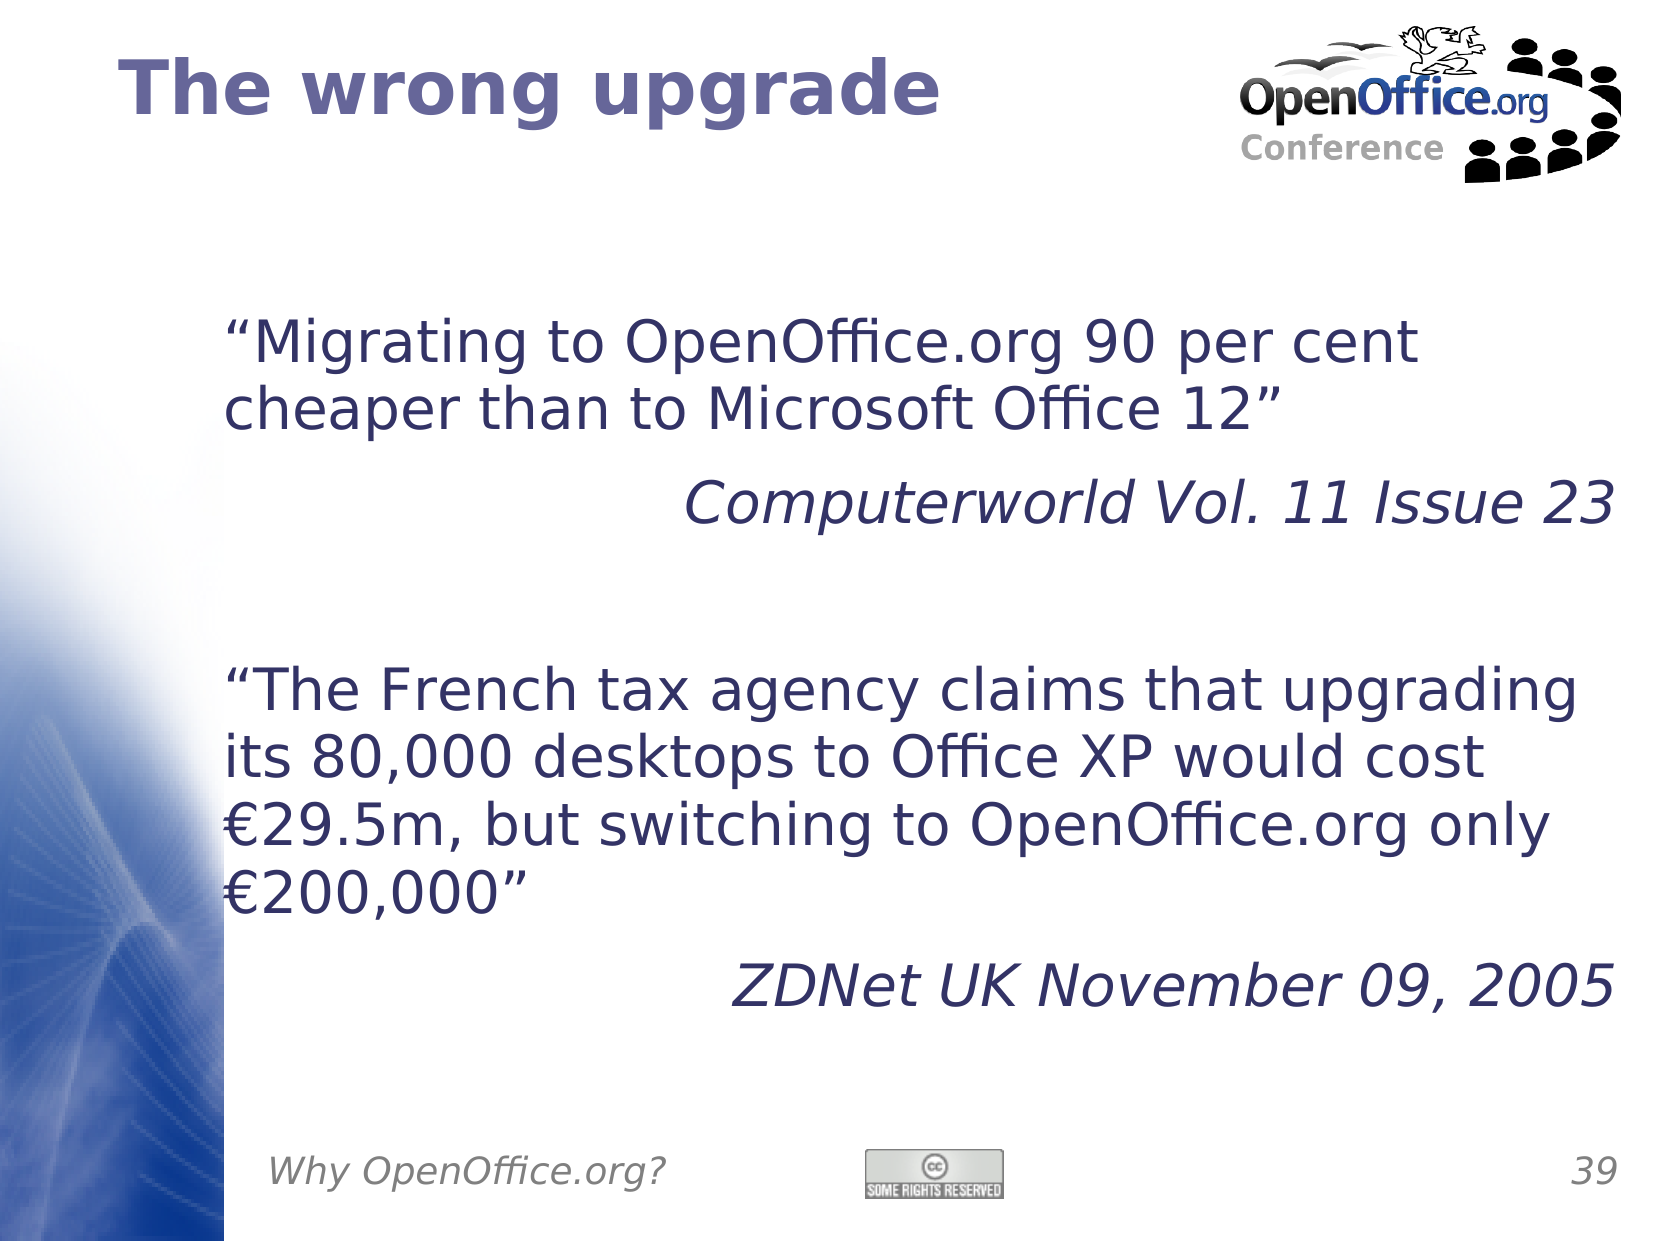

# The wrong upgrade
“Migrating to OpenOffice.org 90 per cent cheaper than to Microsoft Office 12”
Computerworld Vol. 11 Issue 23
“The French tax agency claims that upgrading its 80,000 desktops to Office XP would cost €29.5m, but switching to OpenOffice.org only €200,000”
ZDNet UK November 09, 2005